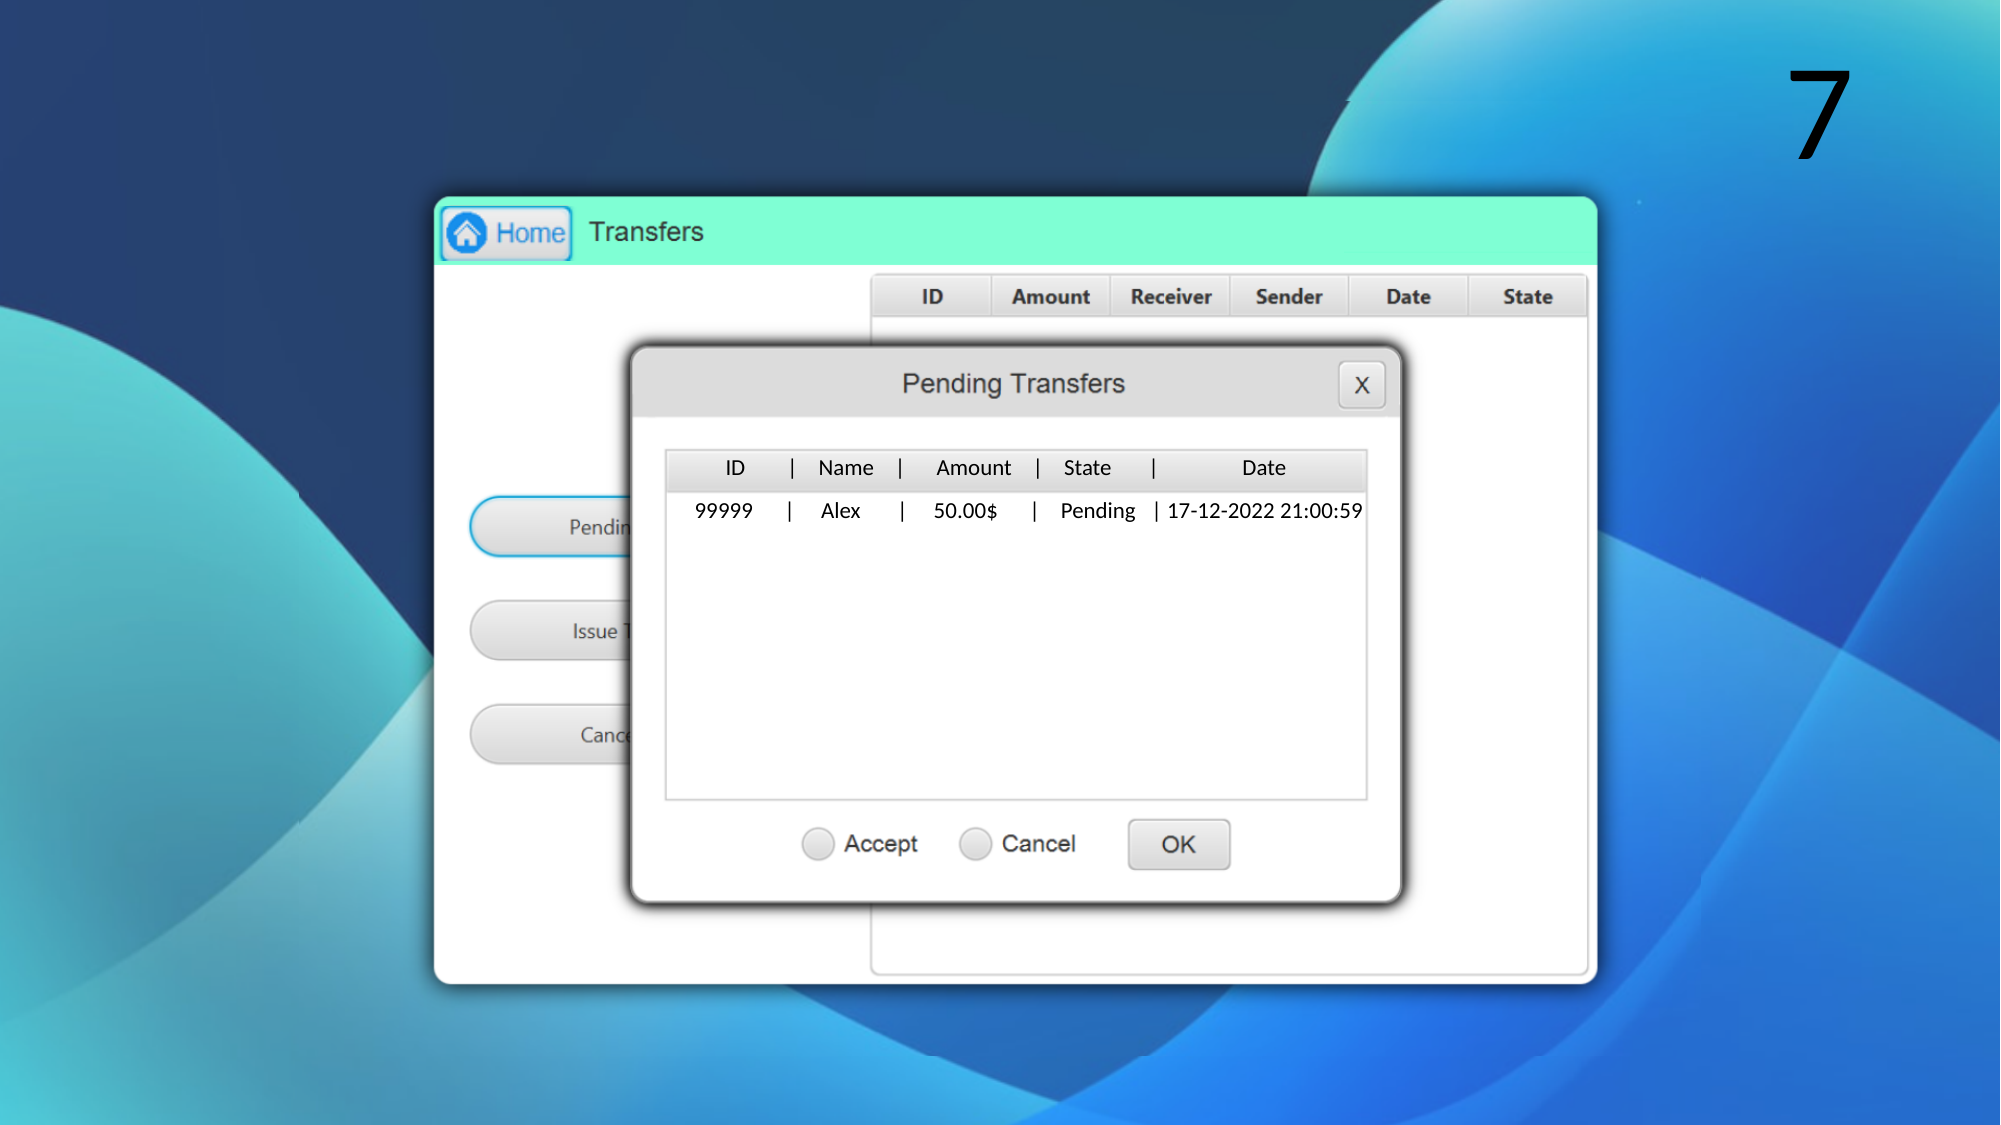

7
ID | Name | Amount | State | Date
99999 | Alex | 50.00$ | Pending | 17-12-2022 21:00:59